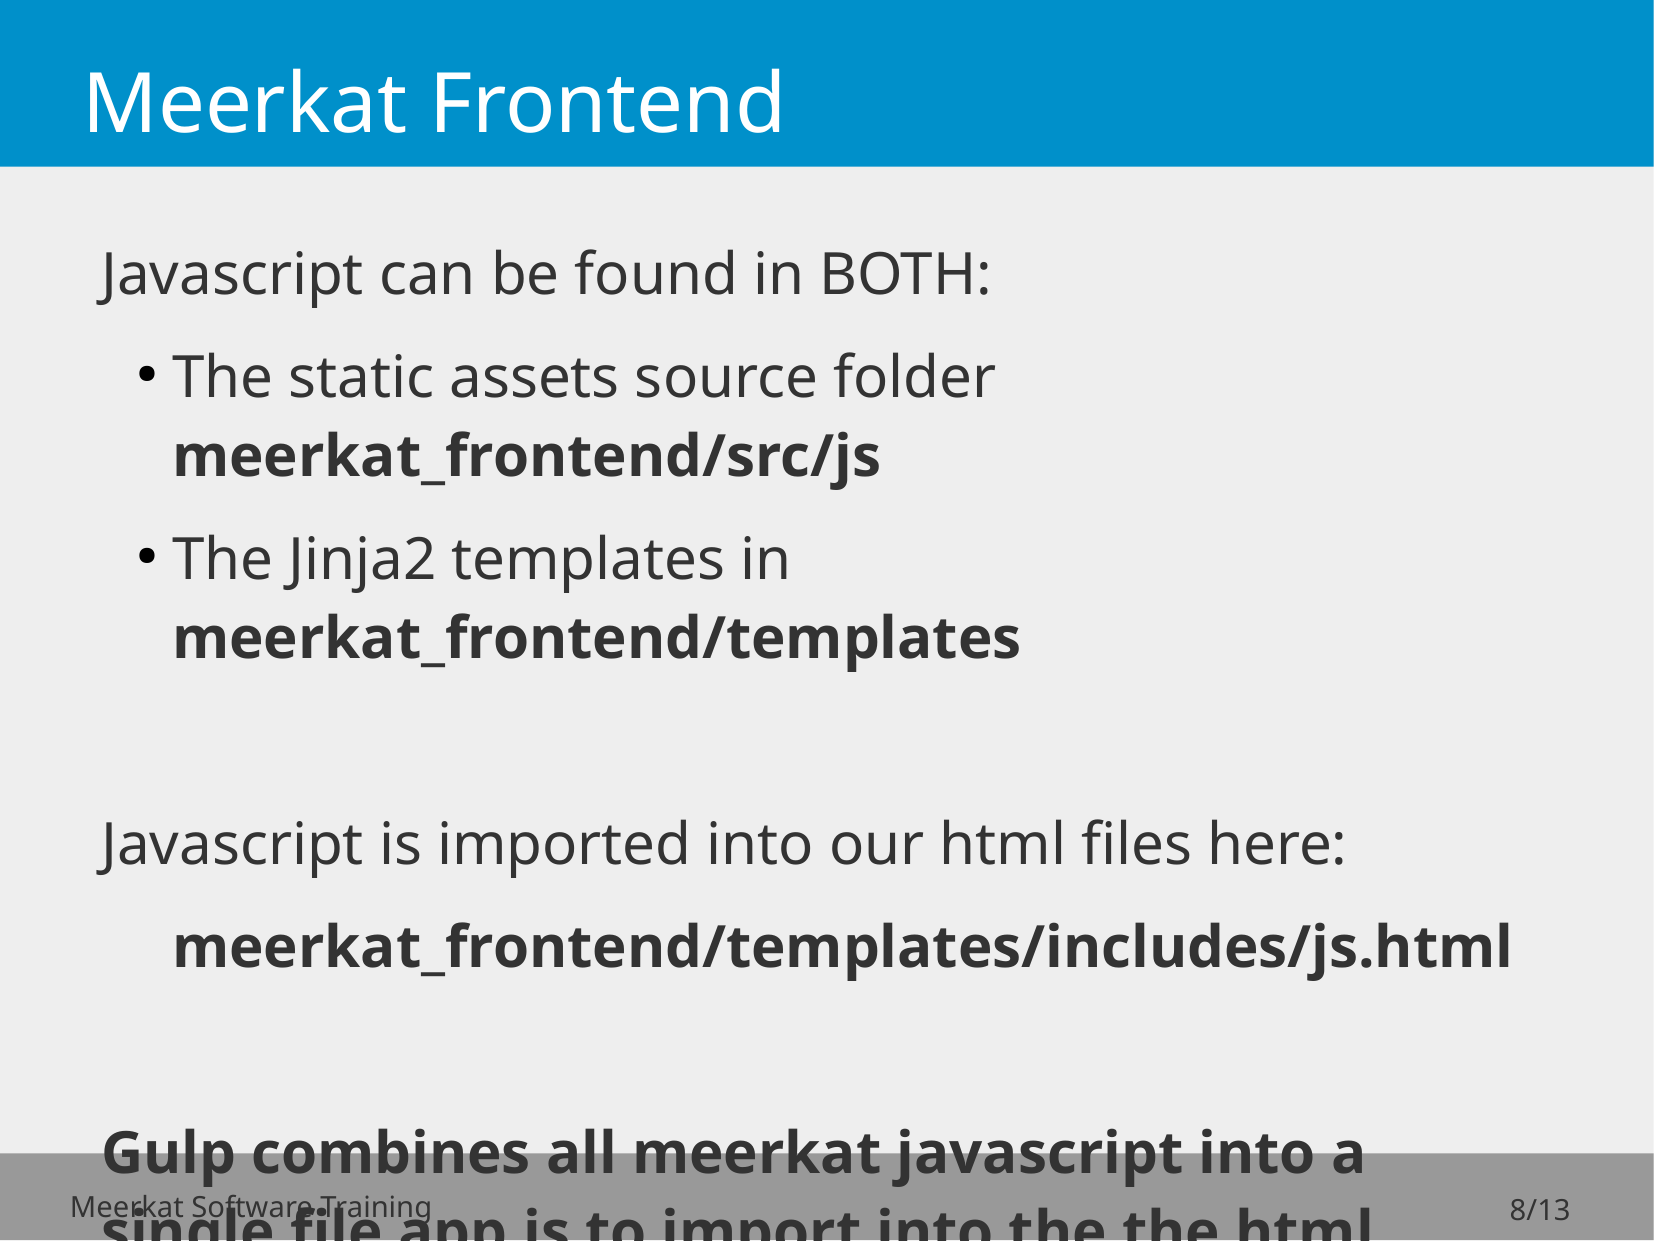

# Meerkat Frontend
Javascript can be found in BOTH:
The static assets source folder meerkat_frontend/src/js
The Jinja2 templates in meerkat_frontend/templates
Javascript is imported into our html files here:
meerkat_frontend/templates/includes/js.html
Gulp combines all meerkat javascript into a single file app.js to import into the the html files.
8